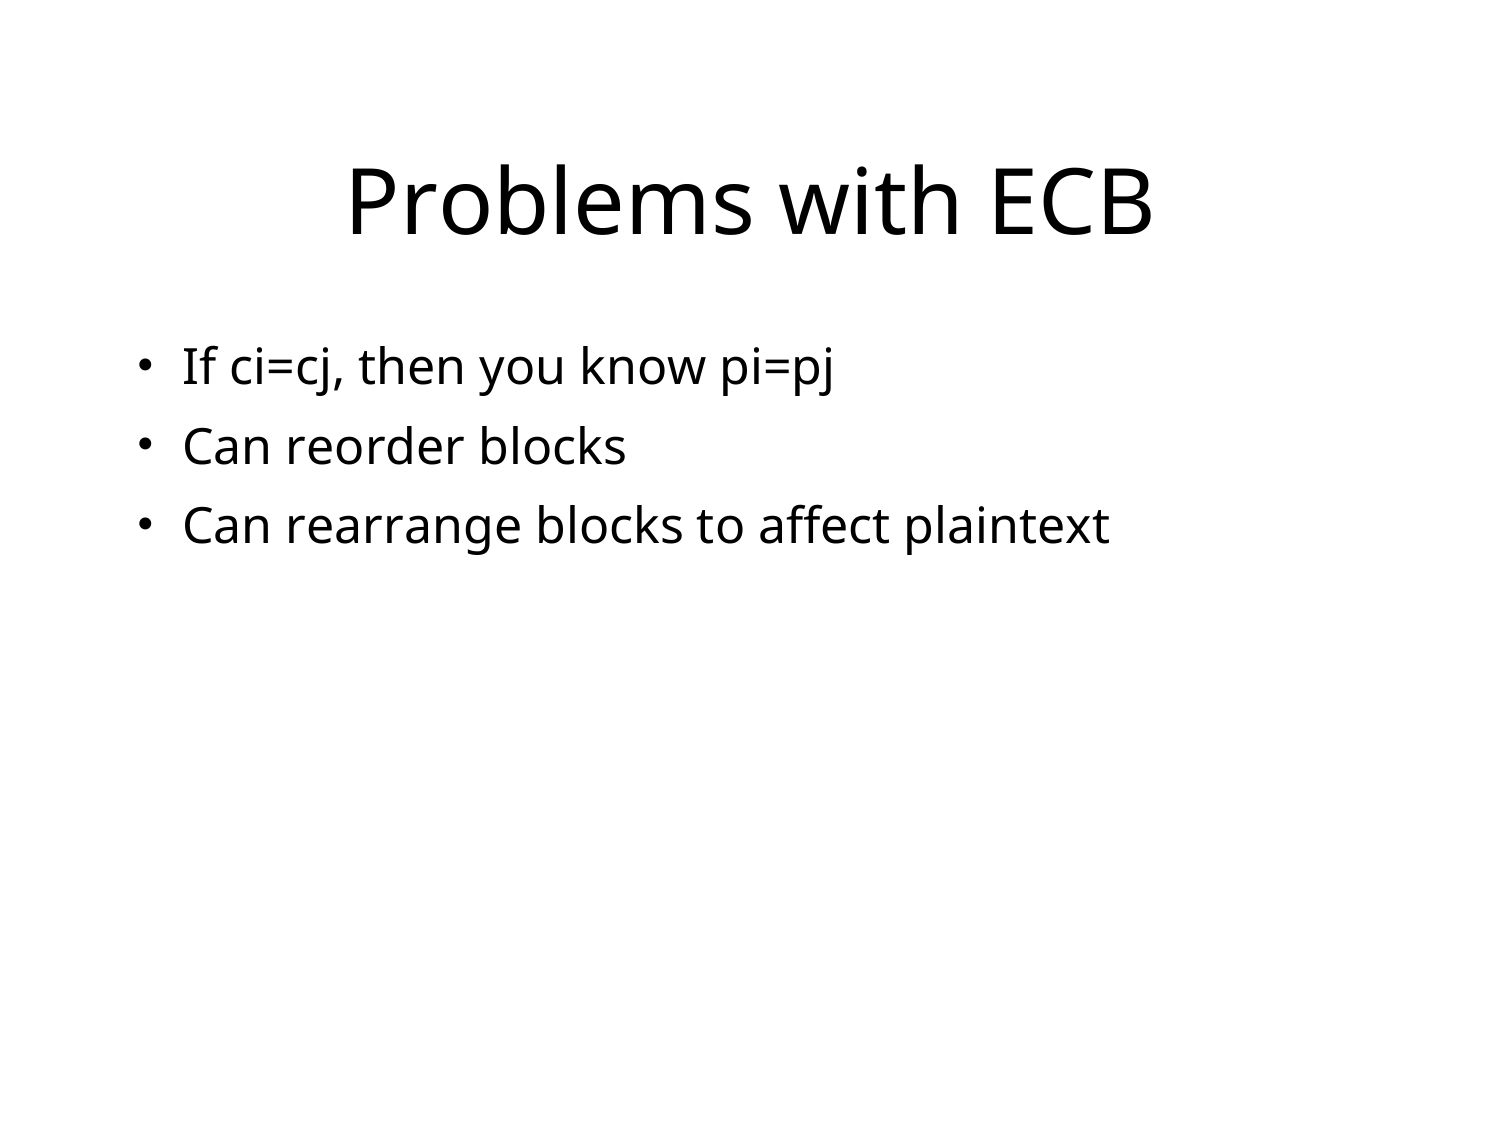

# Problems with ECB
If ci=cj, then you know pi=pj
Can reorder blocks
Can rearrange blocks to affect plaintext